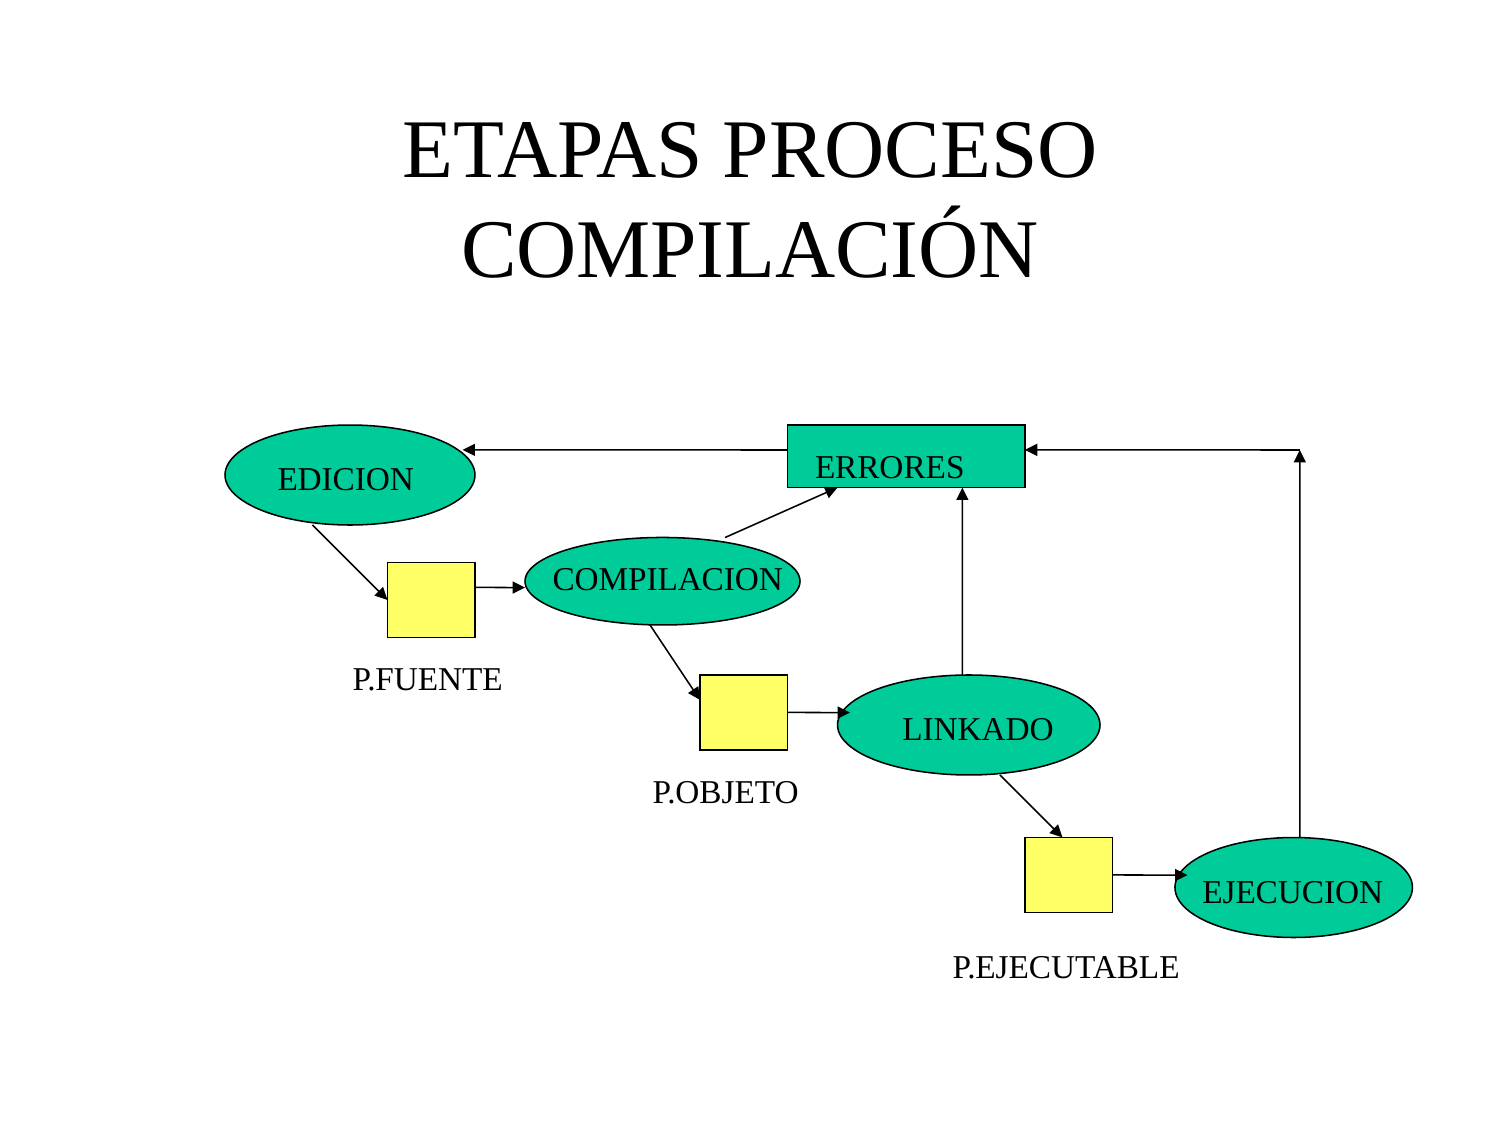

# ETAPAS PROCESO COMPILACIÓN
ERRORES
EDICION
COMPILACION
P.FUENTE
LINKADO
P.OBJETO
EJECUCION
P.EJECUTABLE